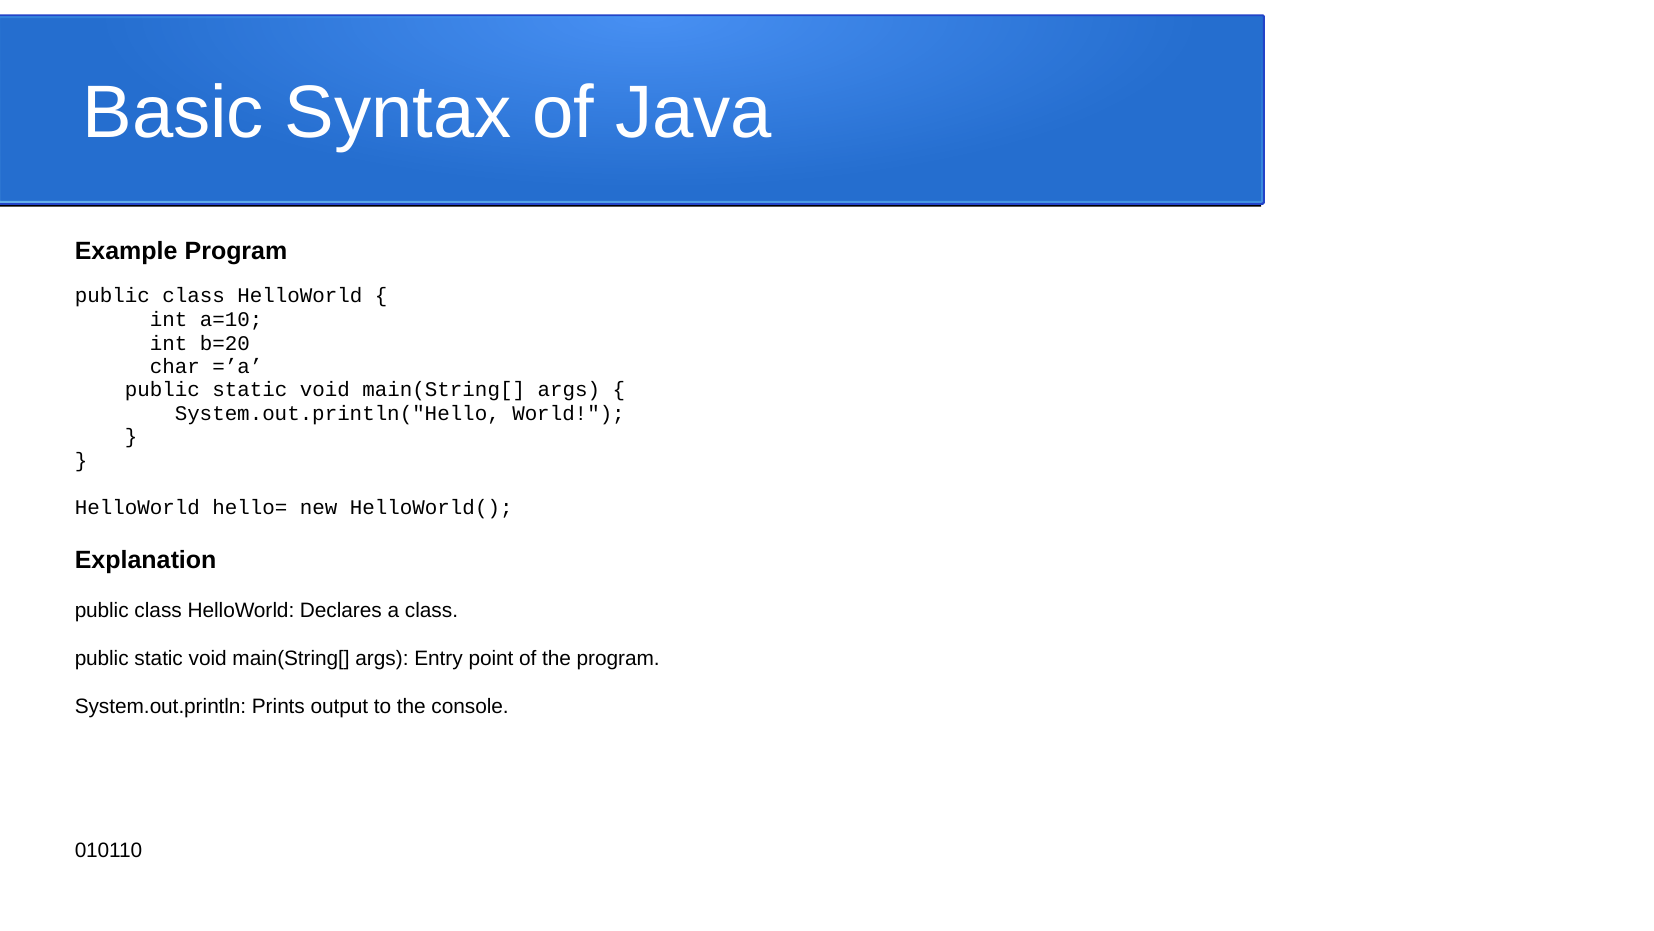

# Basic Syntax of Java
Example Program
public class HelloWorld {
	int a=10;
	int b=20
	char =’a’
 public static void main(String[] args) {
 System.out.println("Hello, World!");
 }
}
HelloWorld hello= new HelloWorld();
Explanation
public class HelloWorld: Declares a class.
public static void main(String[] args): Entry point of the program.
System.out.println: Prints output to the console.
010110